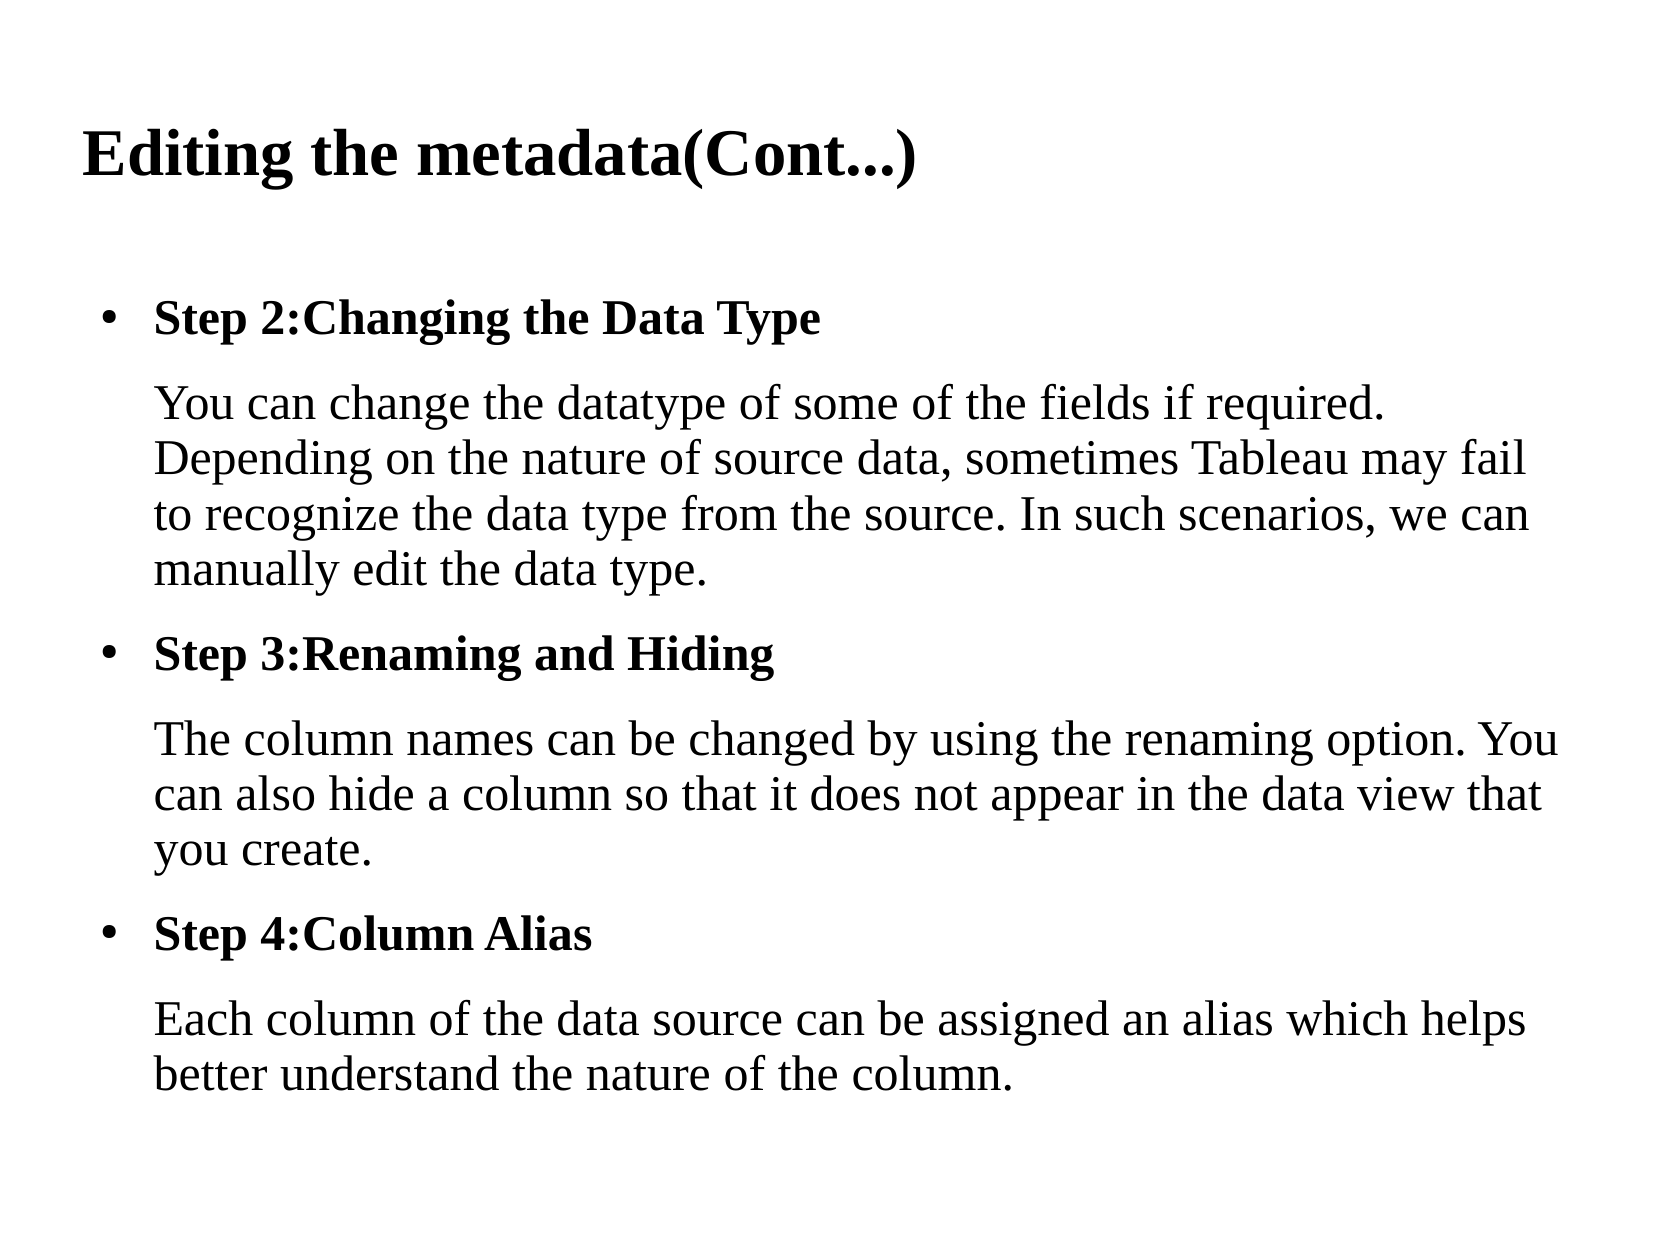

# Editing the metadata(Cont...)
Step 2:Changing the Data Type
You can change the datatype of some of the fields if required. Depending on the nature of source data, sometimes Tableau may fail to recognize the data type from the source. In such scenarios, we can manually edit the data type.
Step 3:Renaming and Hiding
The column names can be changed by using the renaming option. You can also hide a column so that it does not appear in the data view that you create.
Step 4:Column Alias
Each column of the data source can be assigned an alias which helps better understand the nature of the column.